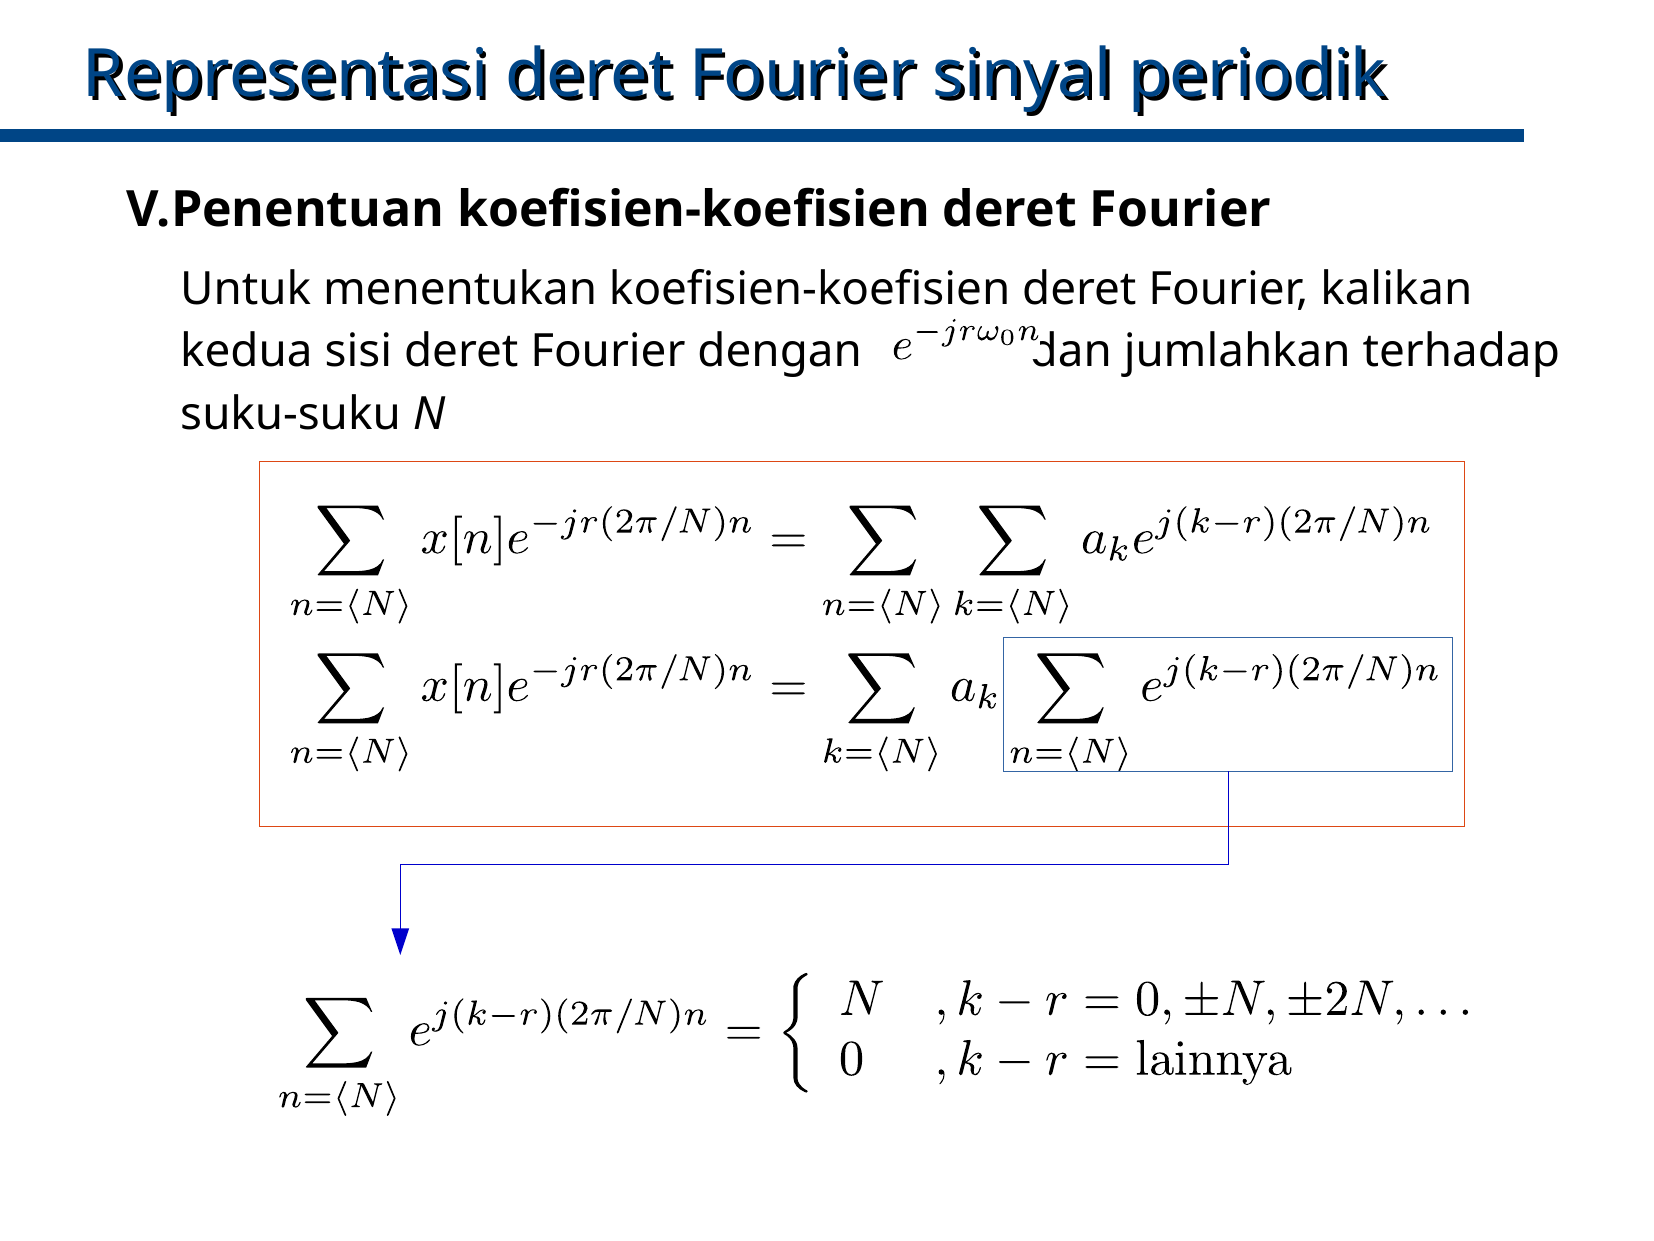

Representasi deret Fourier sinyal periodik
Penentuan koefisien-koefisien deret Fourier
Untuk menentukan koefisien-koefisien deret Fourier, kalikan kedua sisi deret Fourier dengan dan jumlahkan terhadap suku-suku N